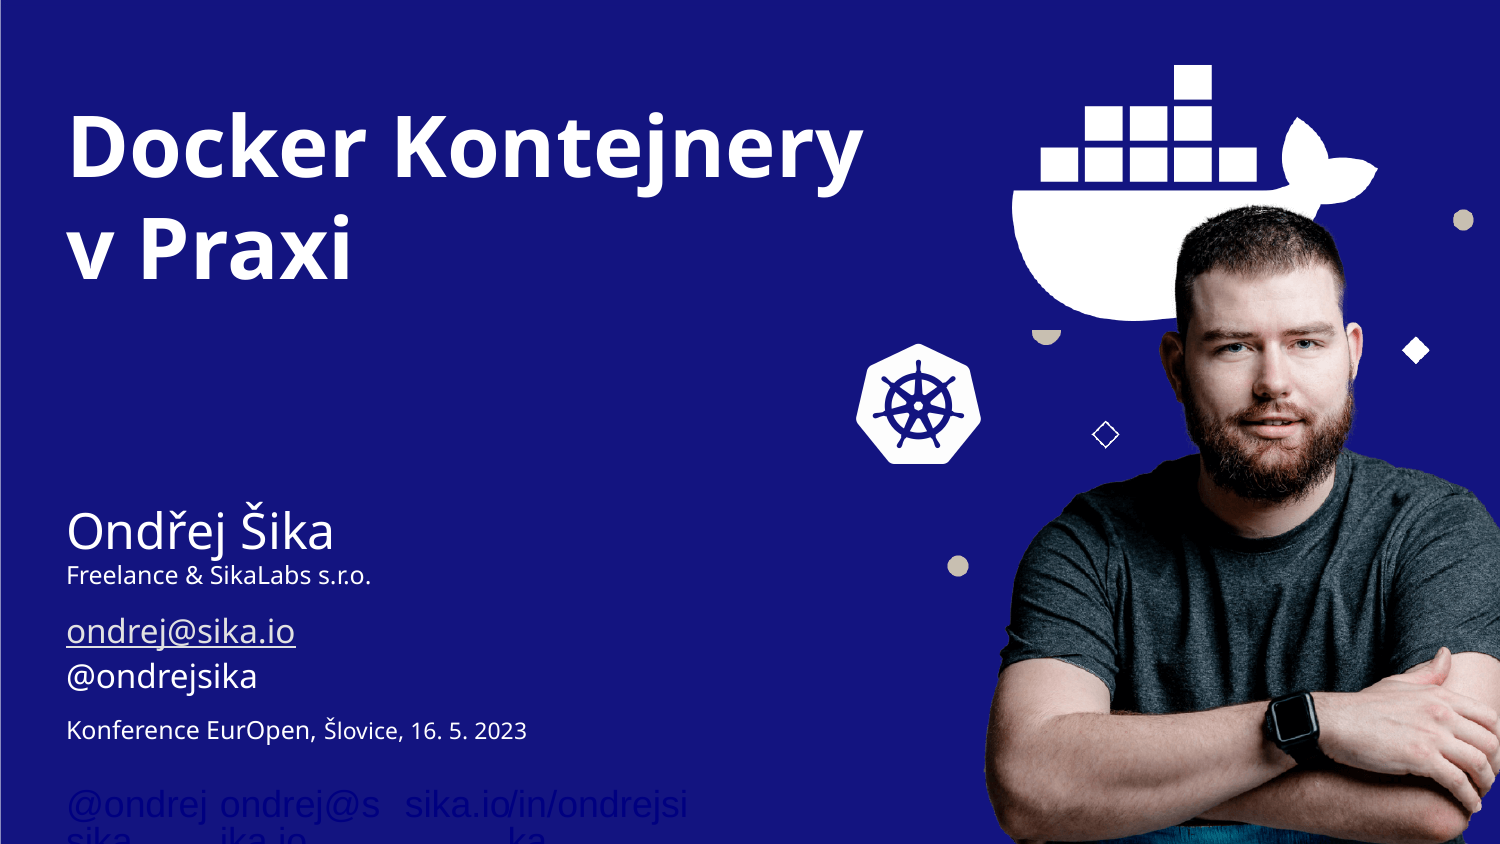

Docker Kontejnery
v Praxi
# Ondřej Šika
Freelance & SikaLabs s.r.o.
ondrej@sika.io
@ondrejsika
Konference EurOpen, Šlovice, 16. 5. 2023